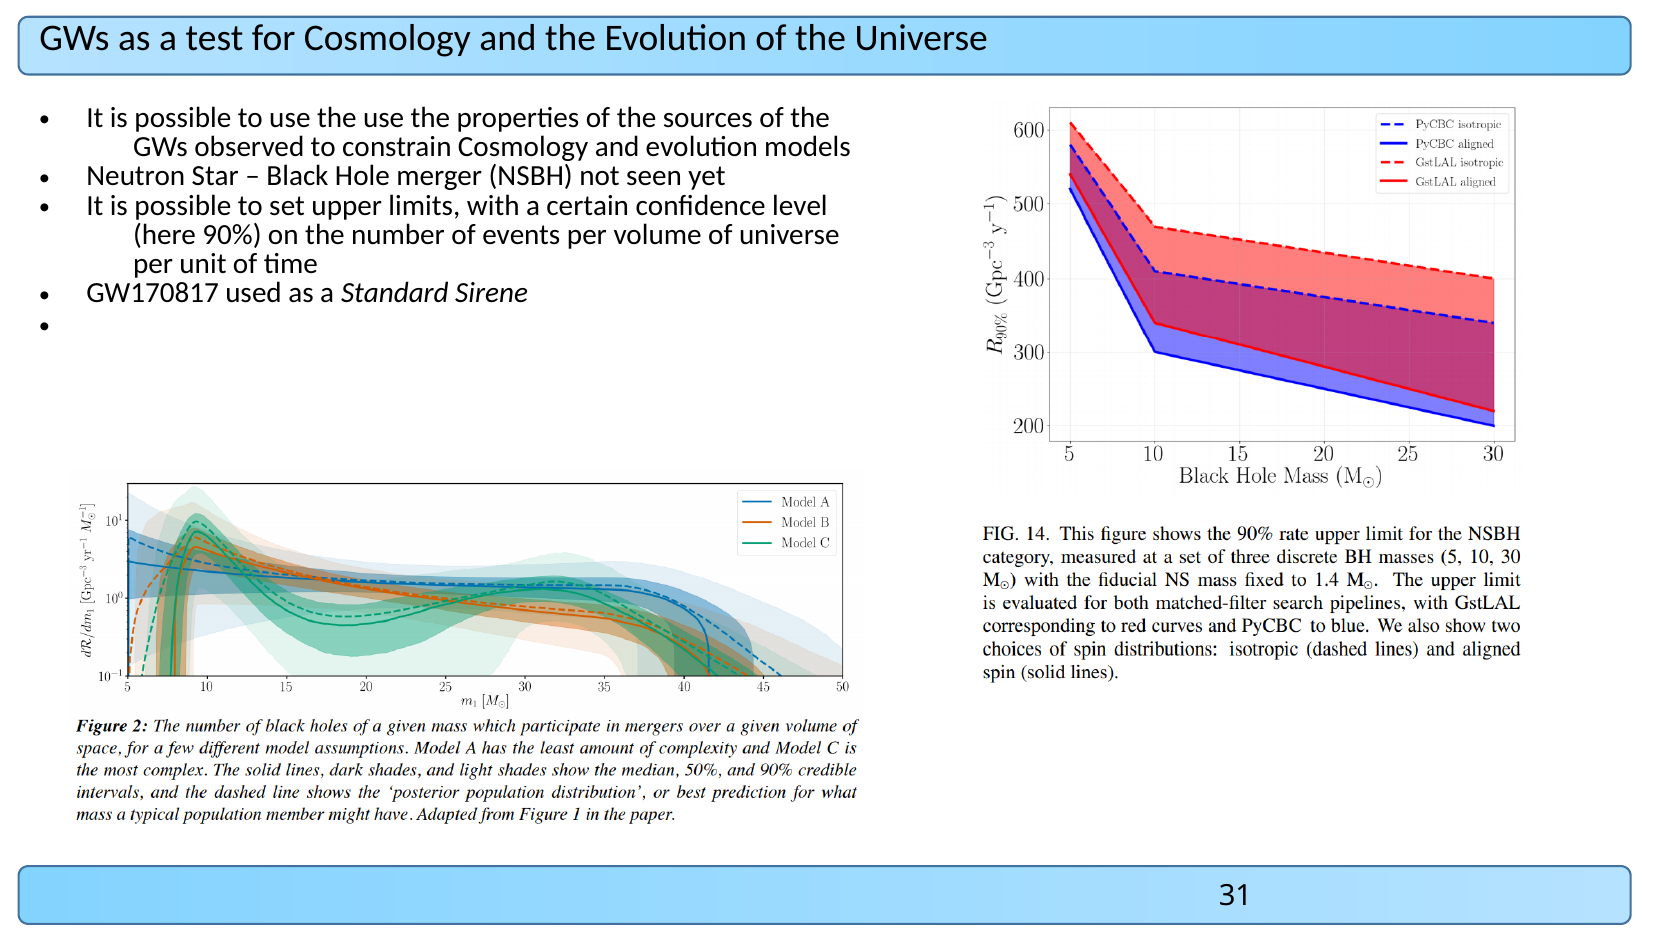

GWs as a test for Cosmology and the Evolution of the Universe
It is possible to use the use the properties of the sources of the GWs observed to constrain Cosmology and evolution models
Neutron Star – Black Hole merger (NSBH) not seen yet
It is possible to set upper limits, with a certain confidence level (here 90%) on the number of events per volume of universe per unit of time
GW170817 used as a Standard Sirene